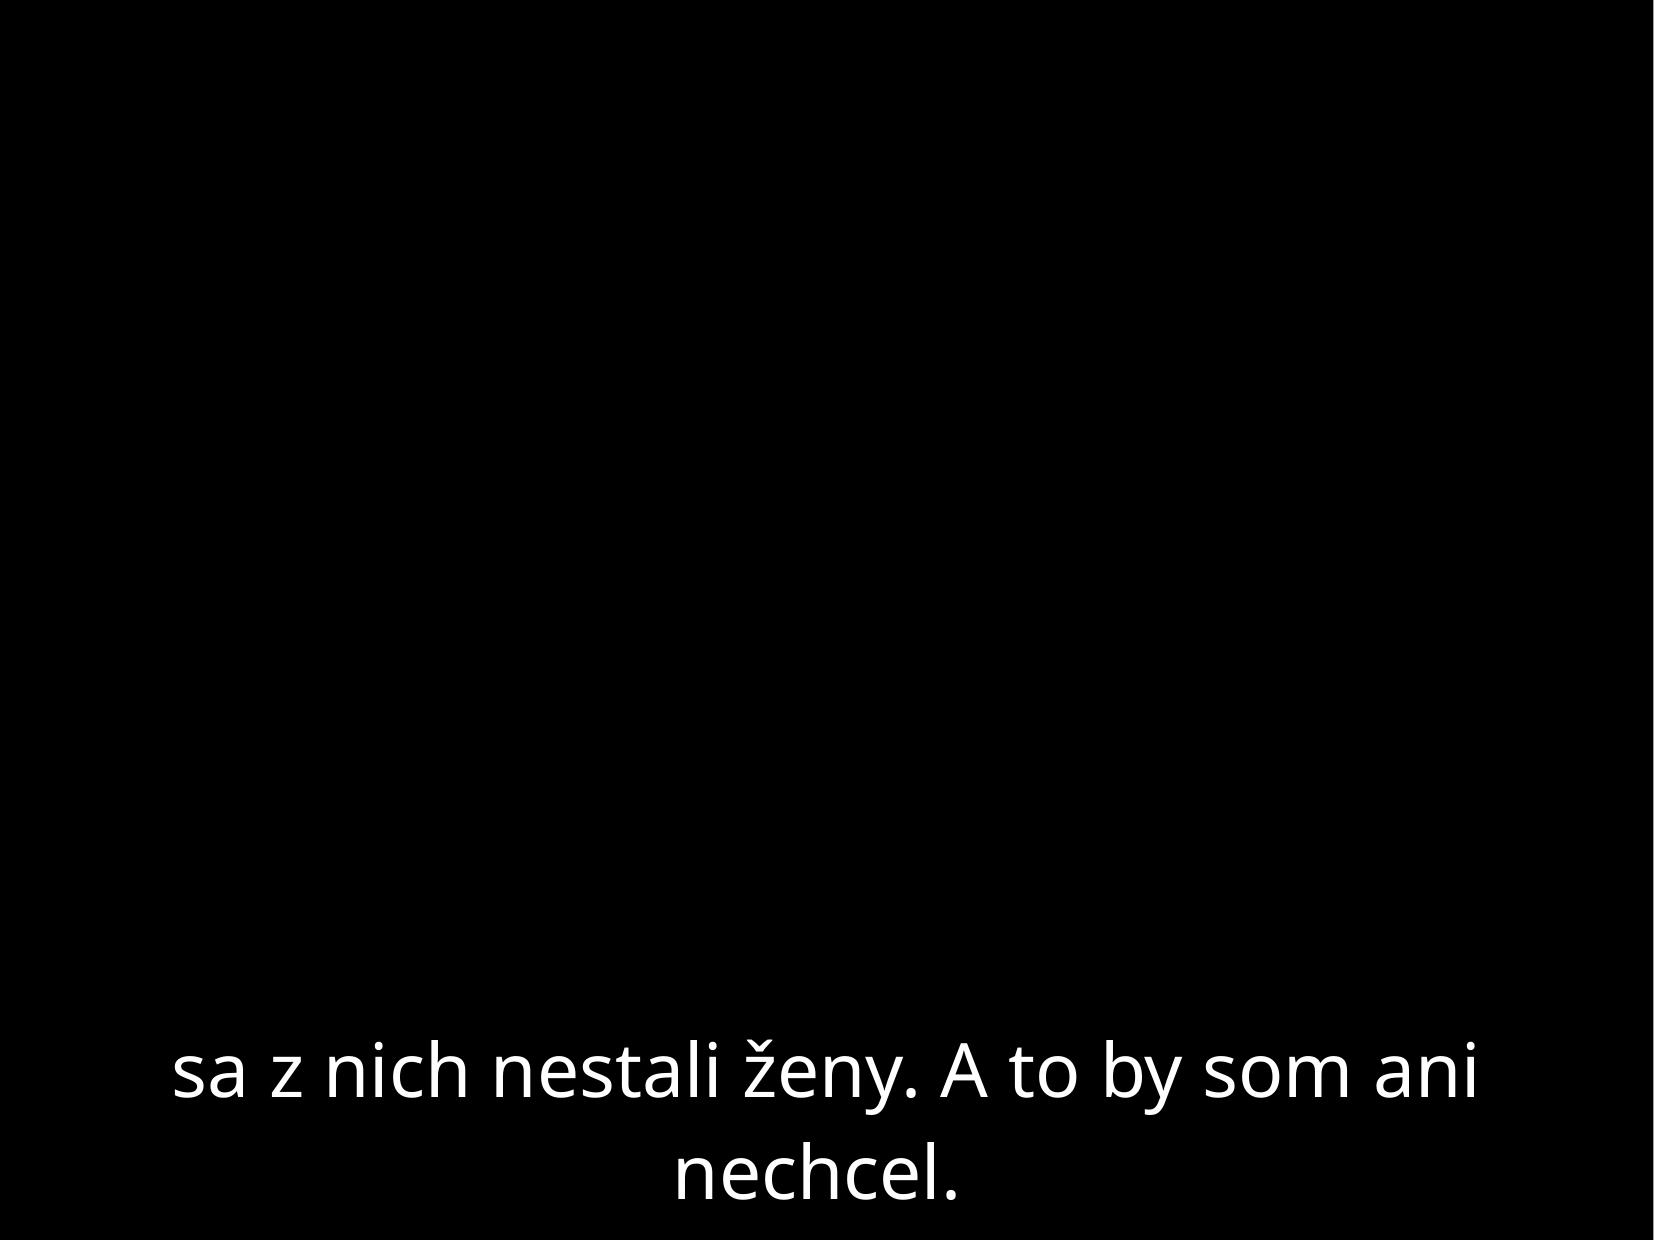

# sa z nich nestali ženy. A to by som ani nechcel.